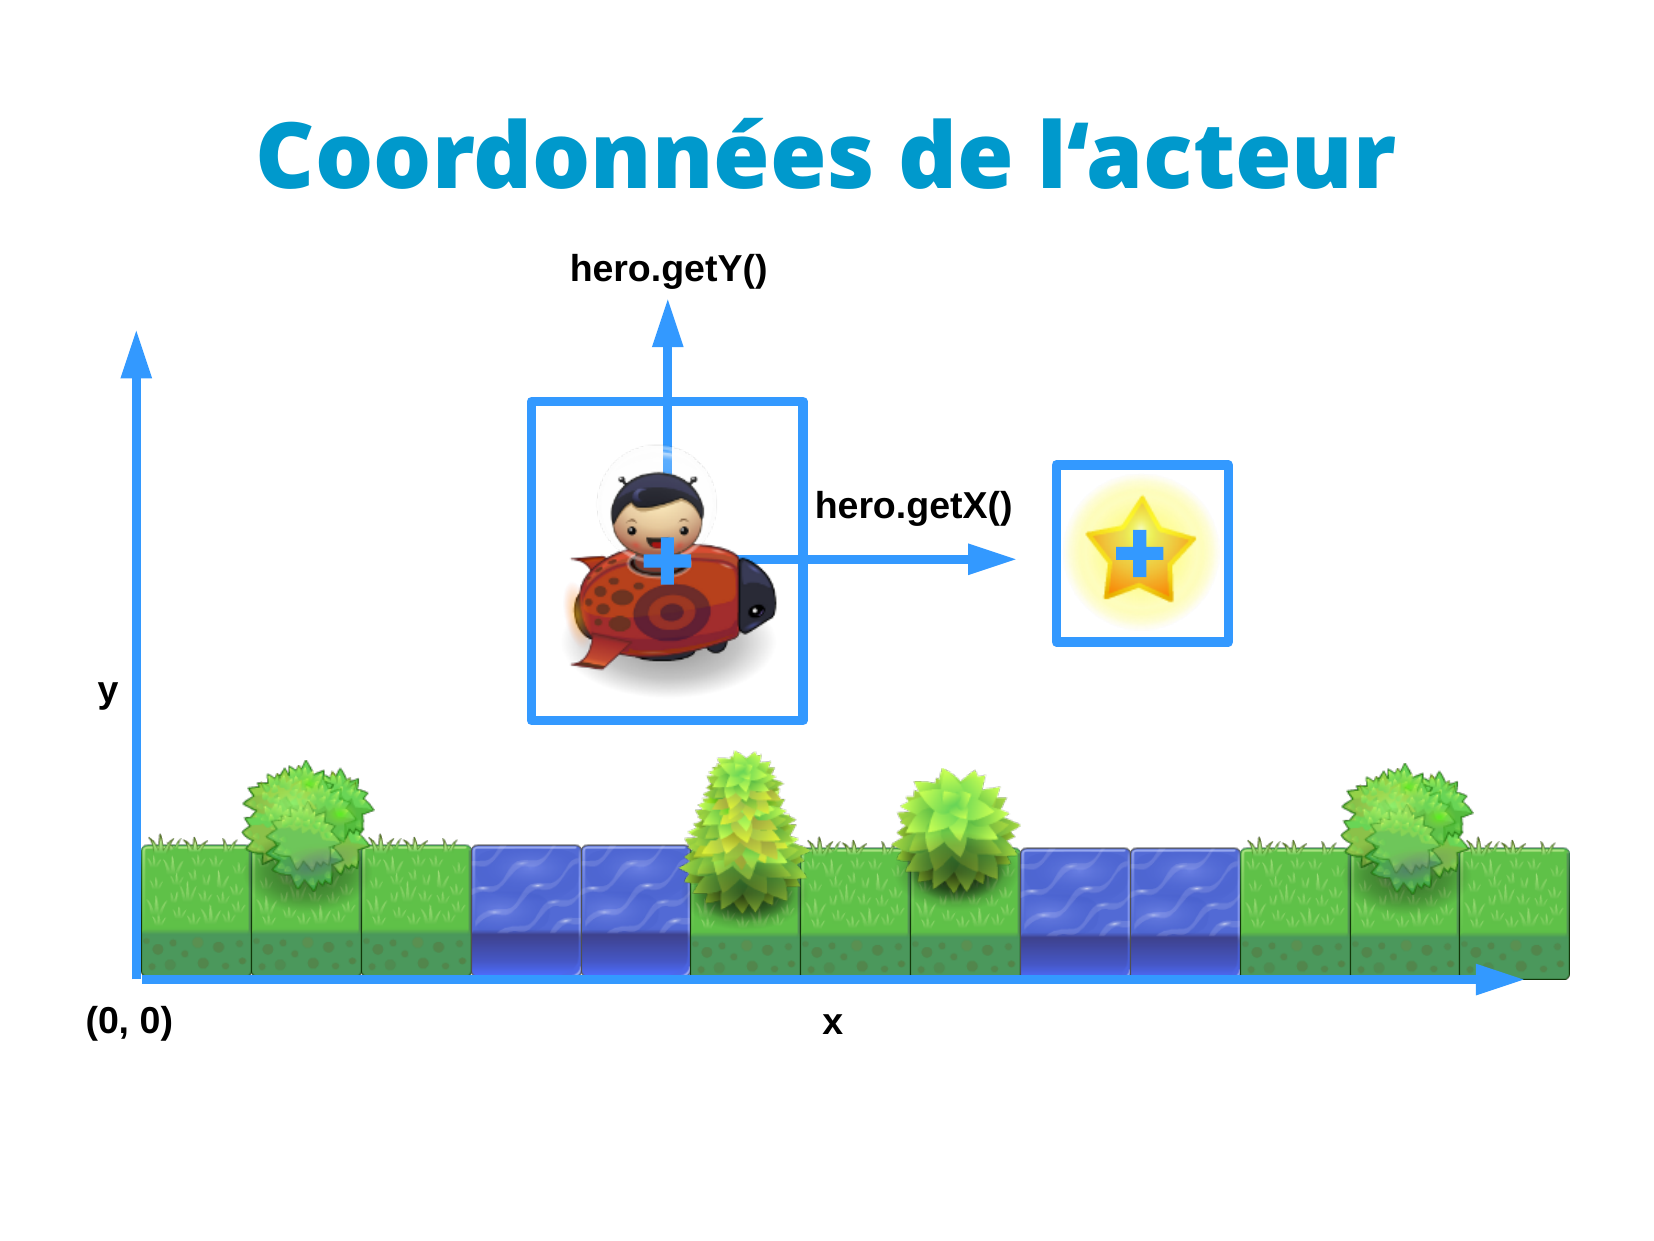

# Coordonnées de l‘acteur
hero.getY()
hero.getX()
y
x
(0, 0)